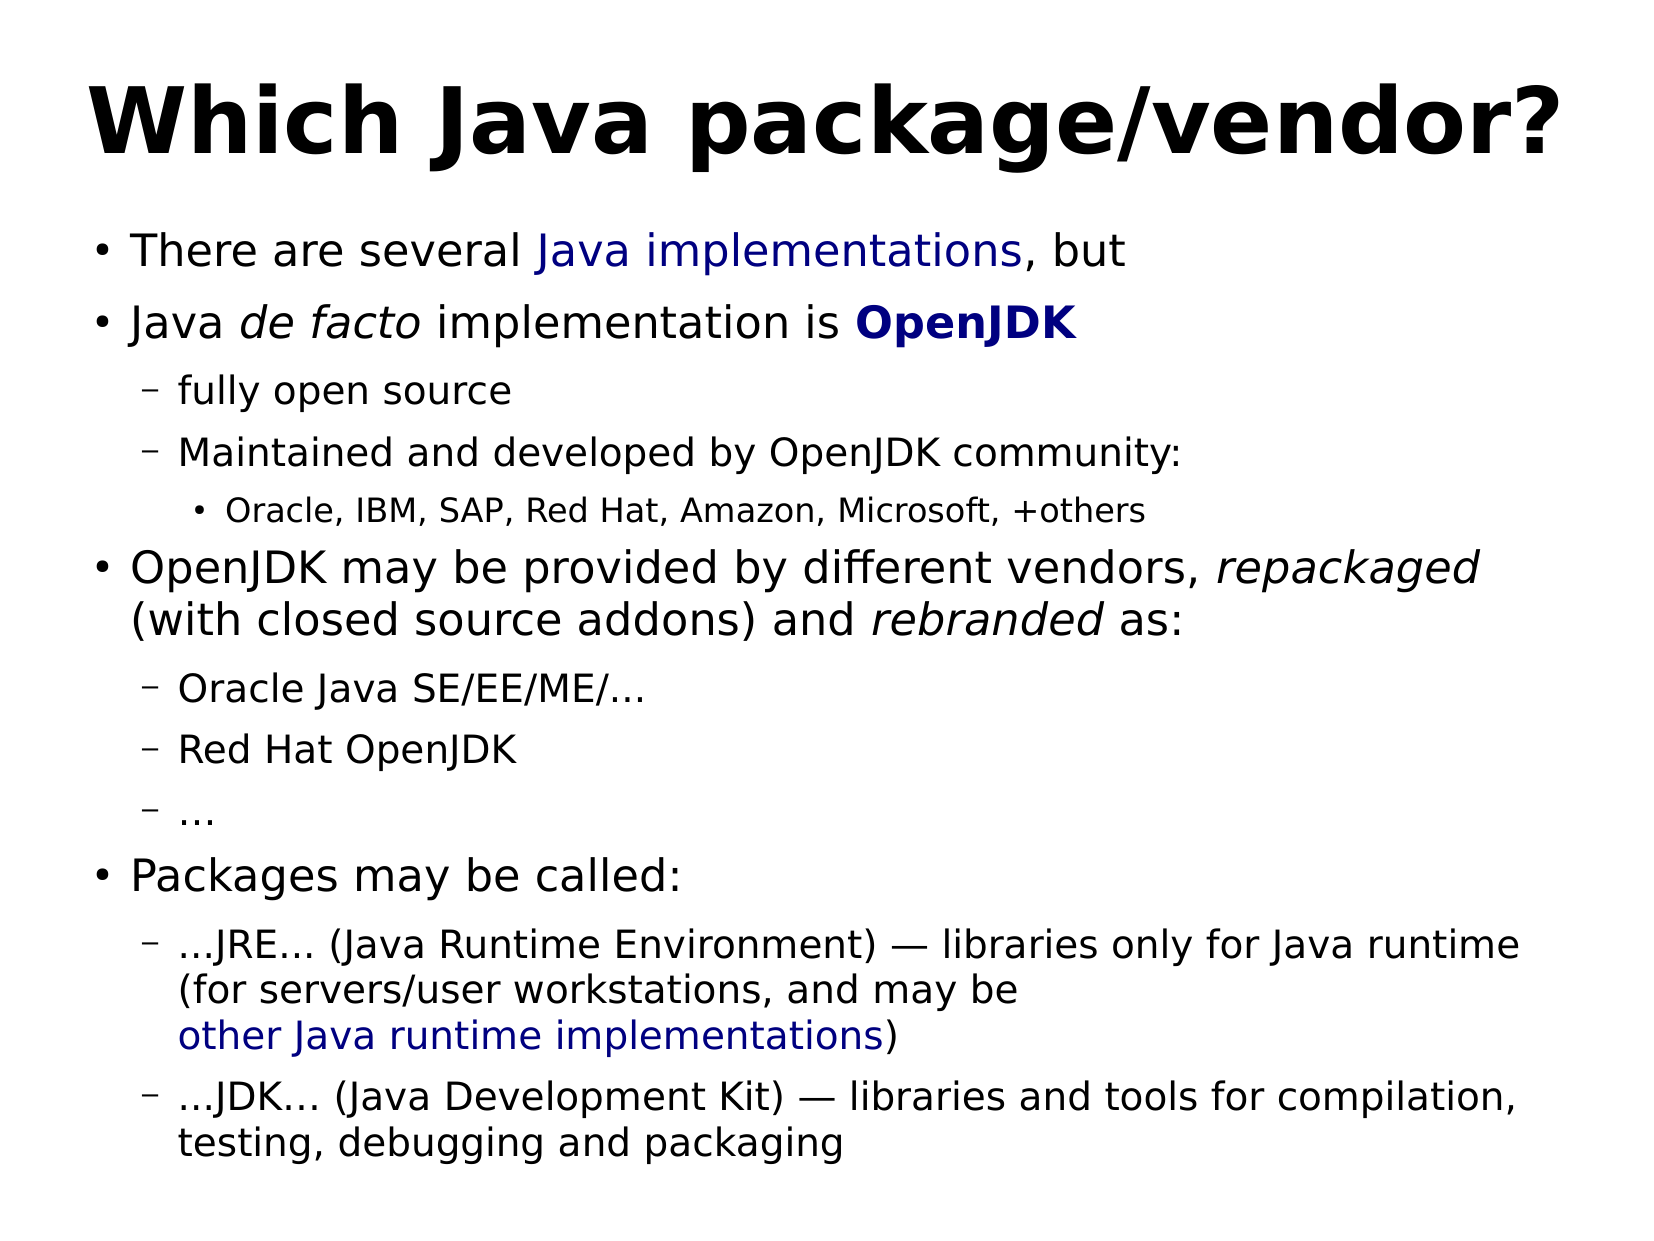

# Which Java package/vendor?
There are several Java implementations, but
Java de facto implementation is OpenJDK
fully open source
Maintained and developed by OpenJDK community:
Oracle, IBM, SAP, Red Hat, Amazon, Microsoft, +others
OpenJDK may be provided by different vendors, repackaged (with closed source addons) and rebranded as:
Oracle Java SE/EE/ME/...
Red Hat OpenJDK
…
Packages may be called:
...JRE... (Java Runtime Environment) — libraries only for Java runtime (for servers/user workstations, and may be other Java runtime implementations)
...JDK… (Java Development Kit) — libraries and tools for compilation, testing, debugging and packaging